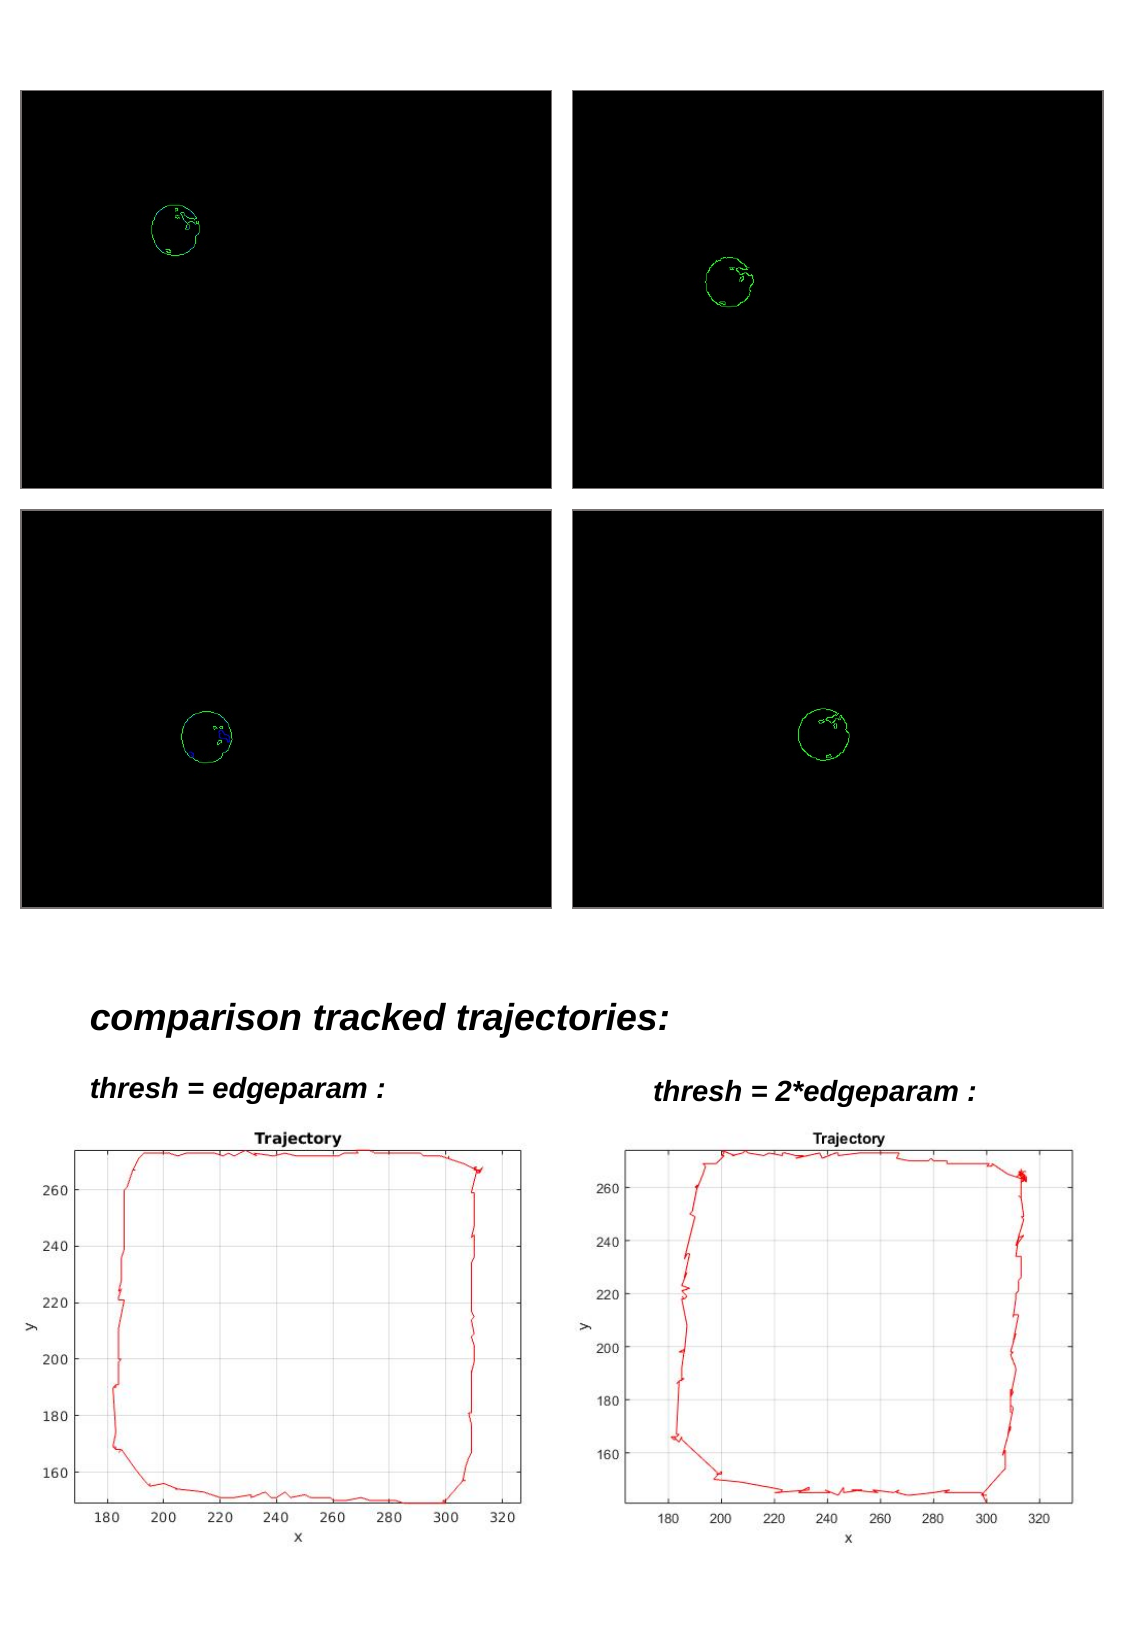

comparison tracked trajectories:
	thresh = edgeparam :
	thresh = 2*edgeparam :